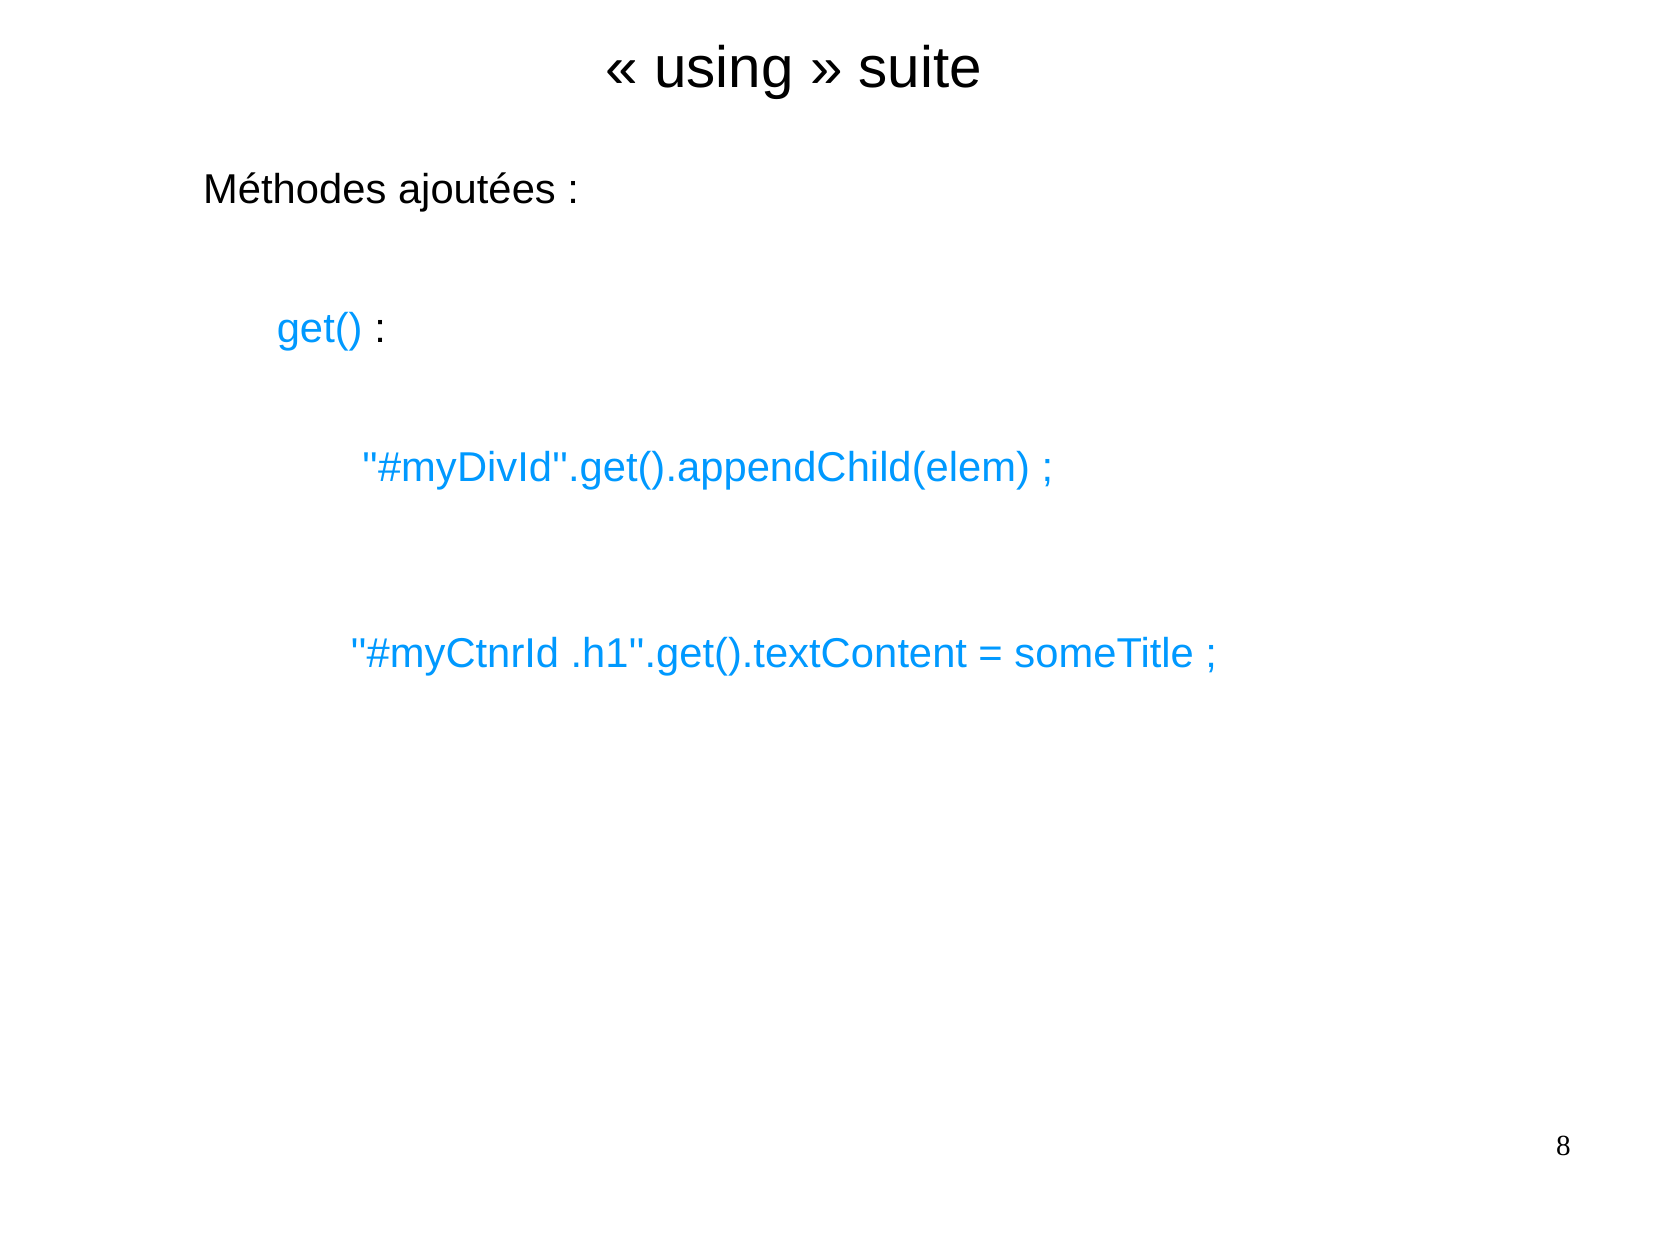

« using » suite
	Méthodes ajoutées :
		get() :
			 ''#myDivId''.get().appendChild(elem) ;
			''#myCtnrId .h1''.get().textContent = someTitle ;
8